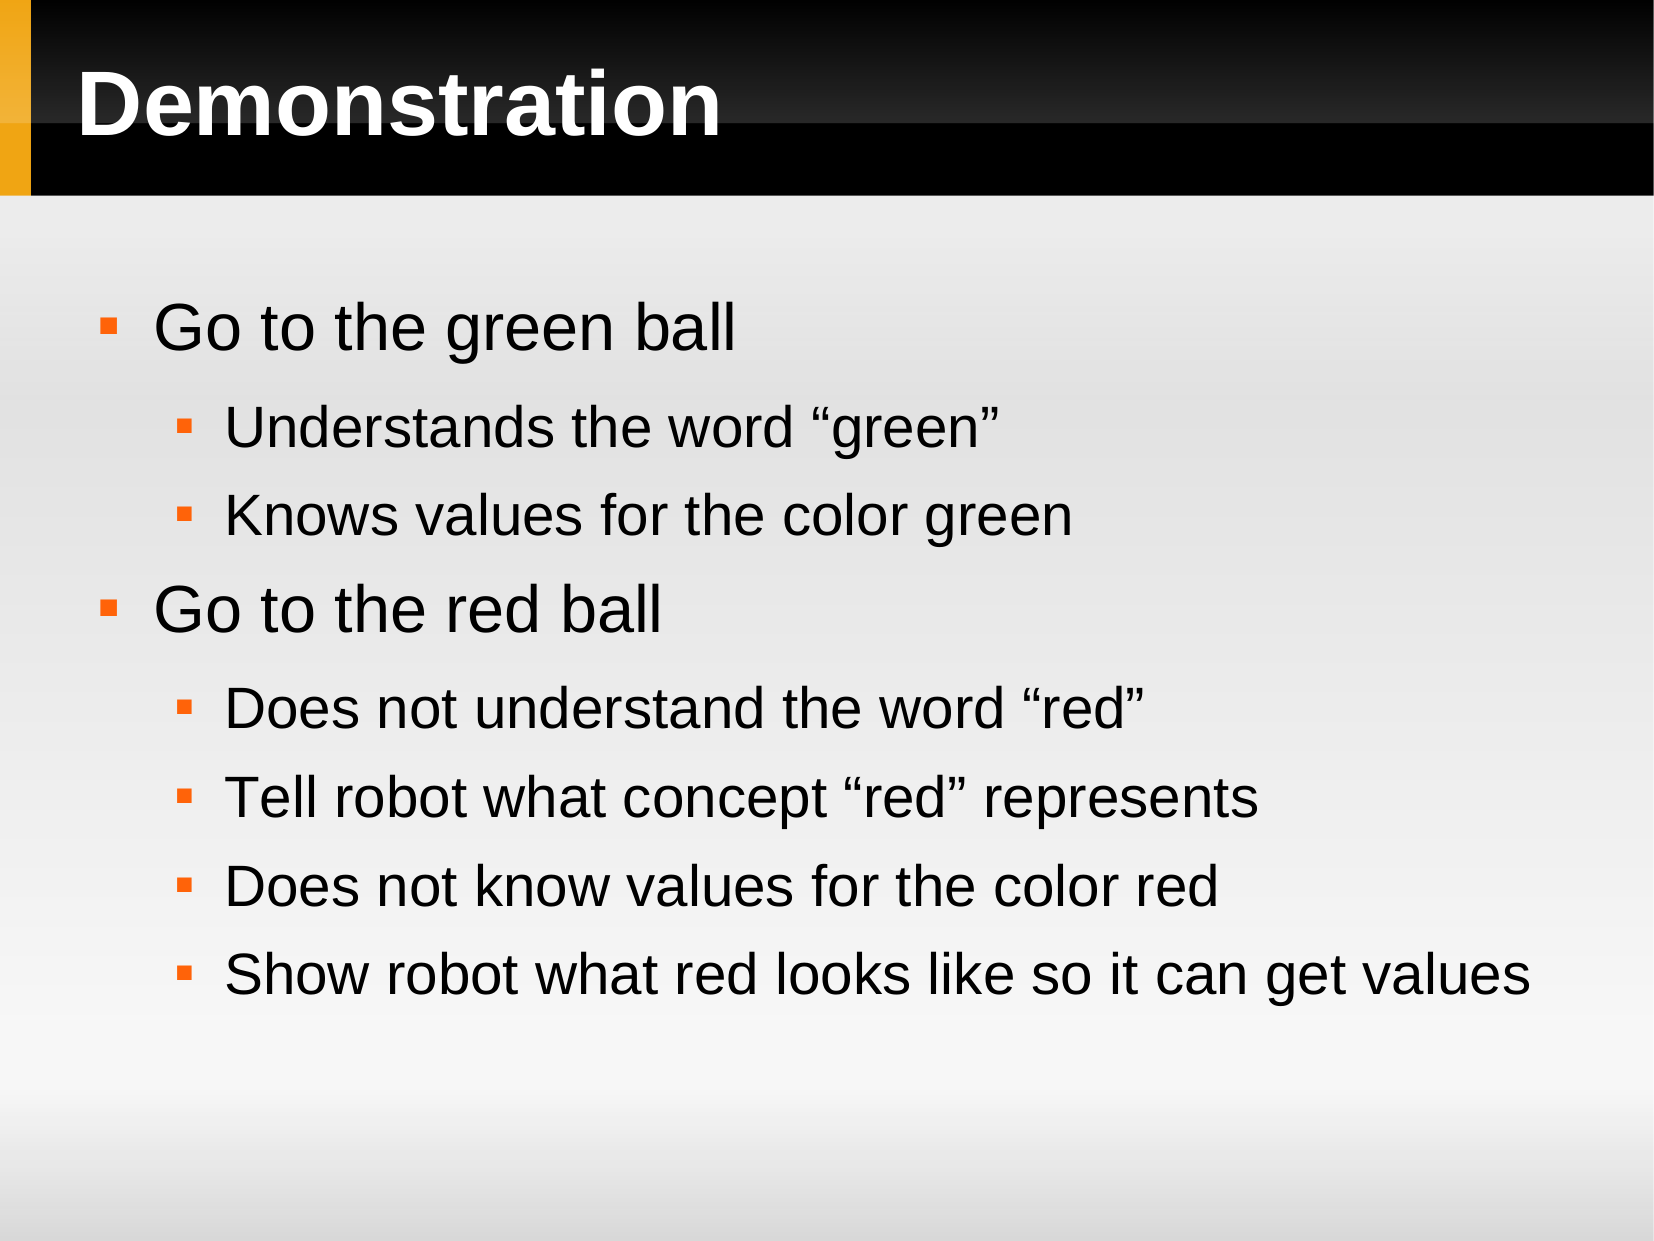

# Demonstration
Go to the green ball
Understands the word “green”
Knows values for the color green
Go to the red ball
Does not understand the word “red”
Tell robot what concept “red” represents
Does not know values for the color red
Show robot what red looks like so it can get values